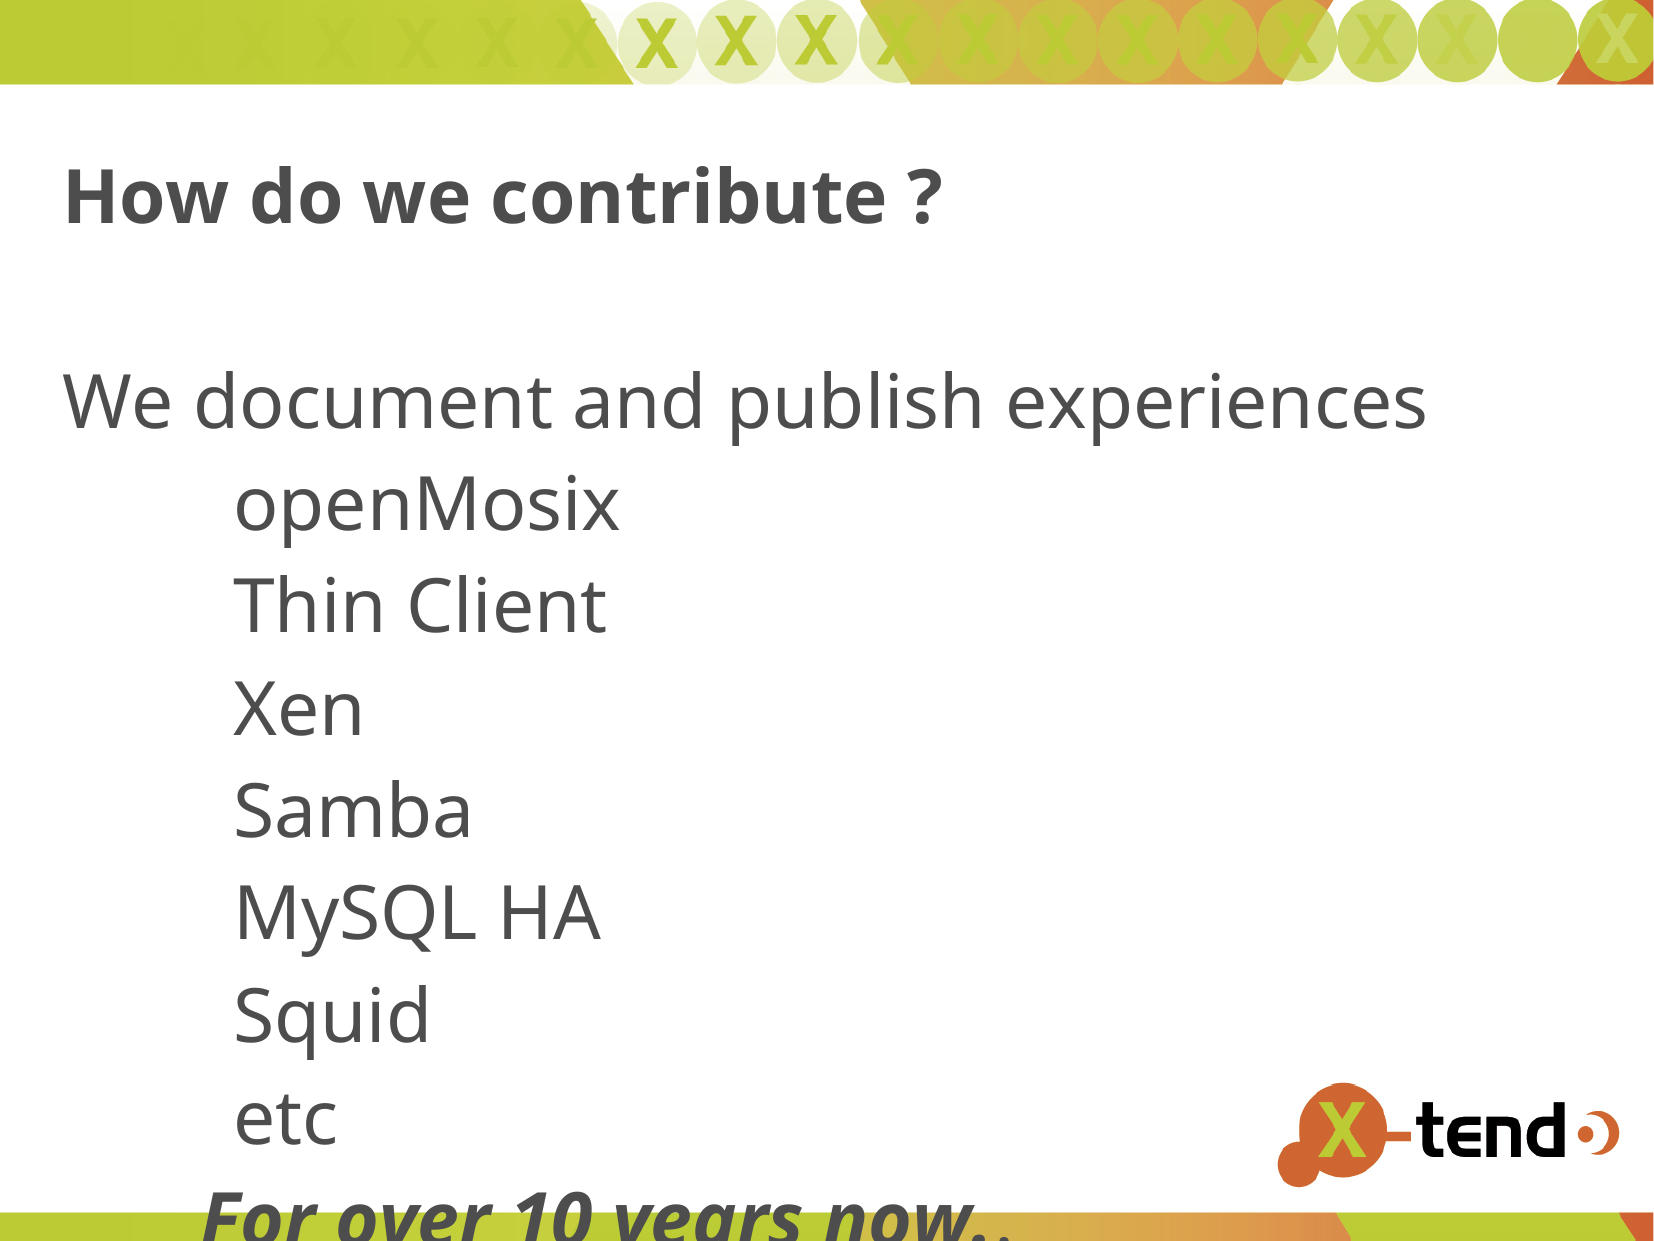

How do we contribute ?
We document and publish experiences
openMosix
Thin Client
Xen
Samba
MySQL HA
Squid
etc
	For over 10 years now..
#